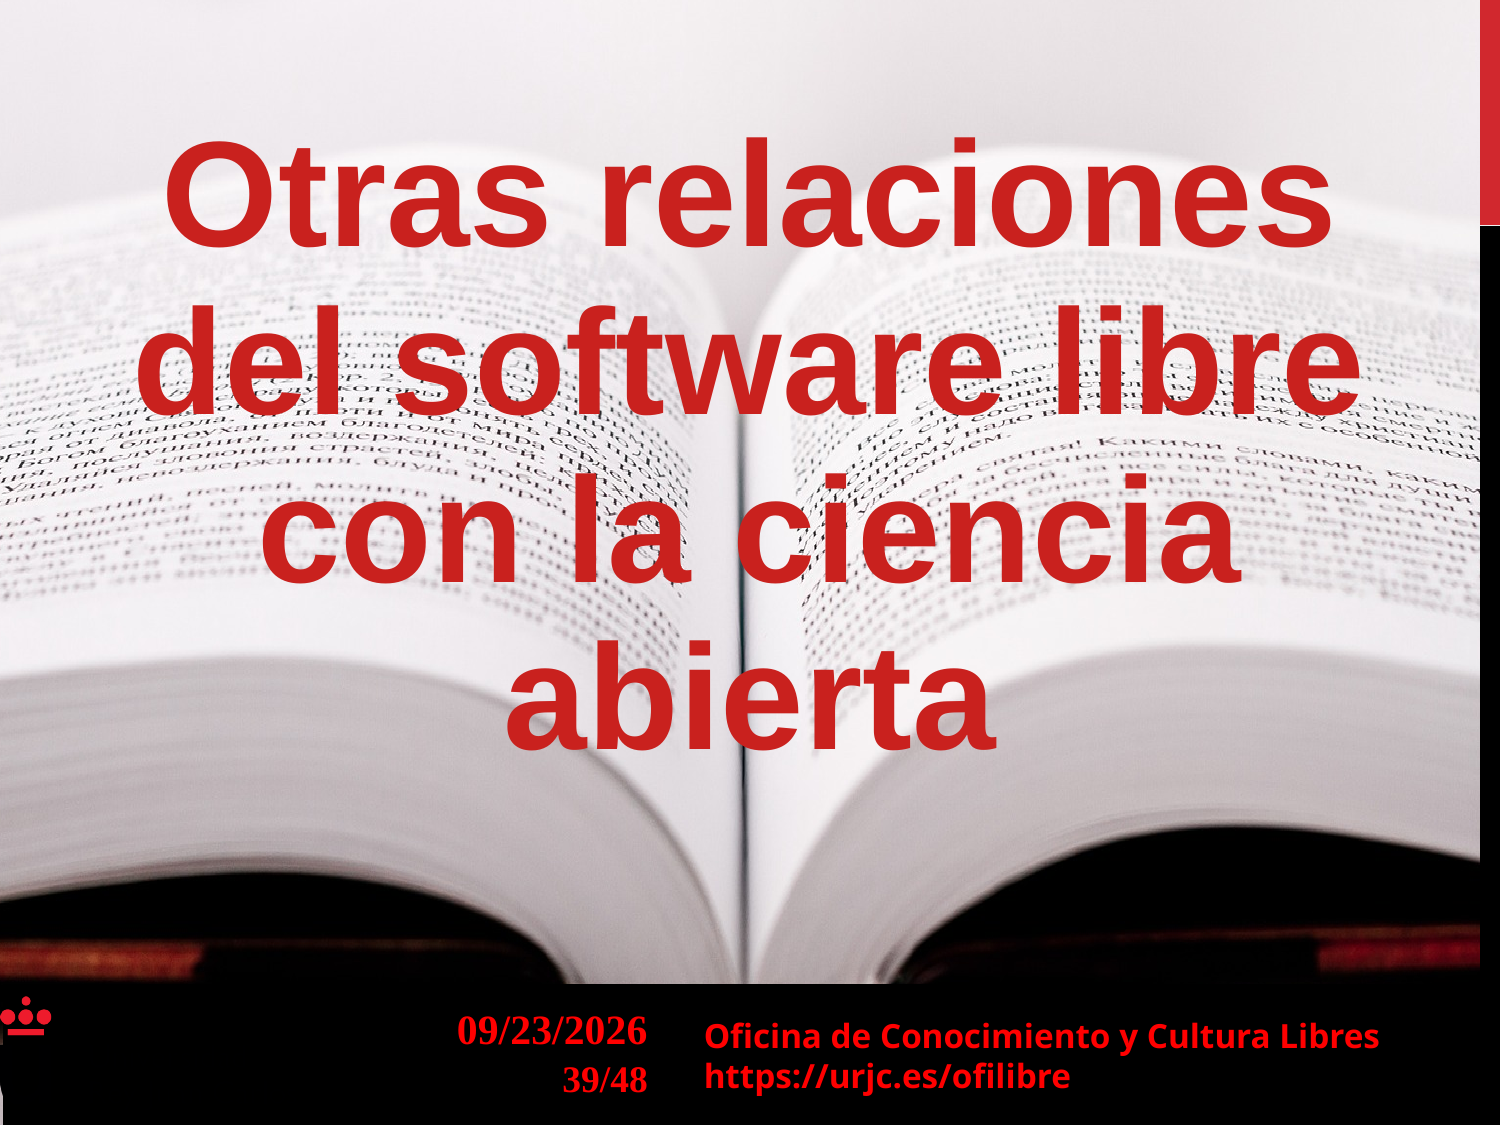

Otras relaciones del software libre con la ciencia abierta
#